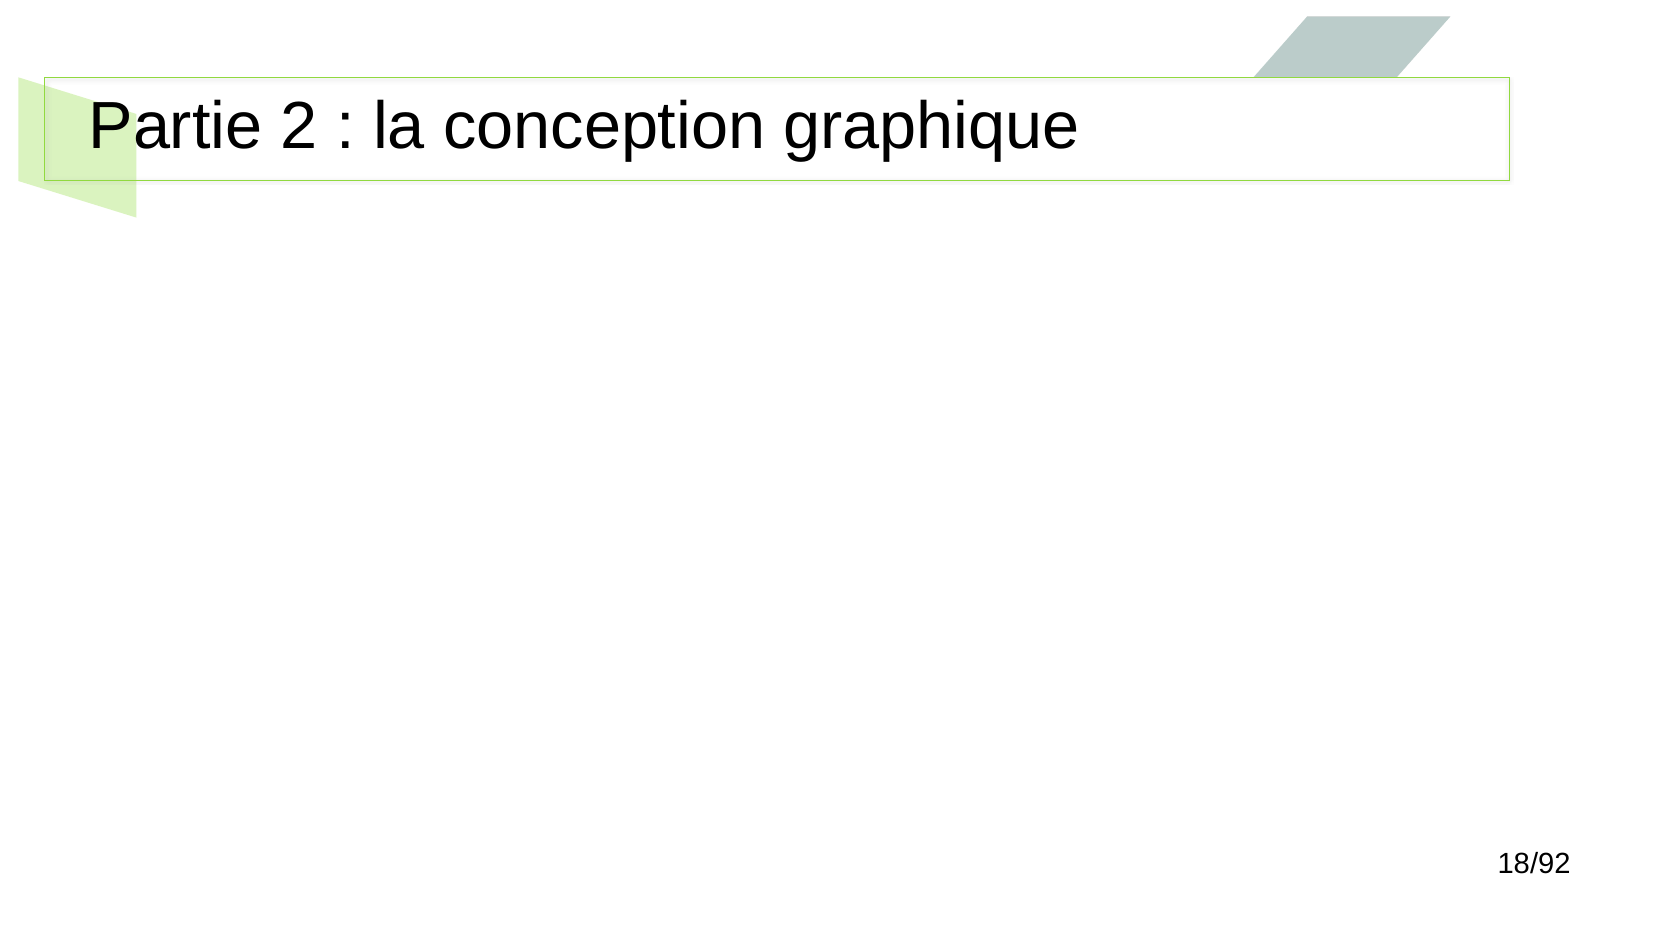

# Partie 2 : la conception graphique
18